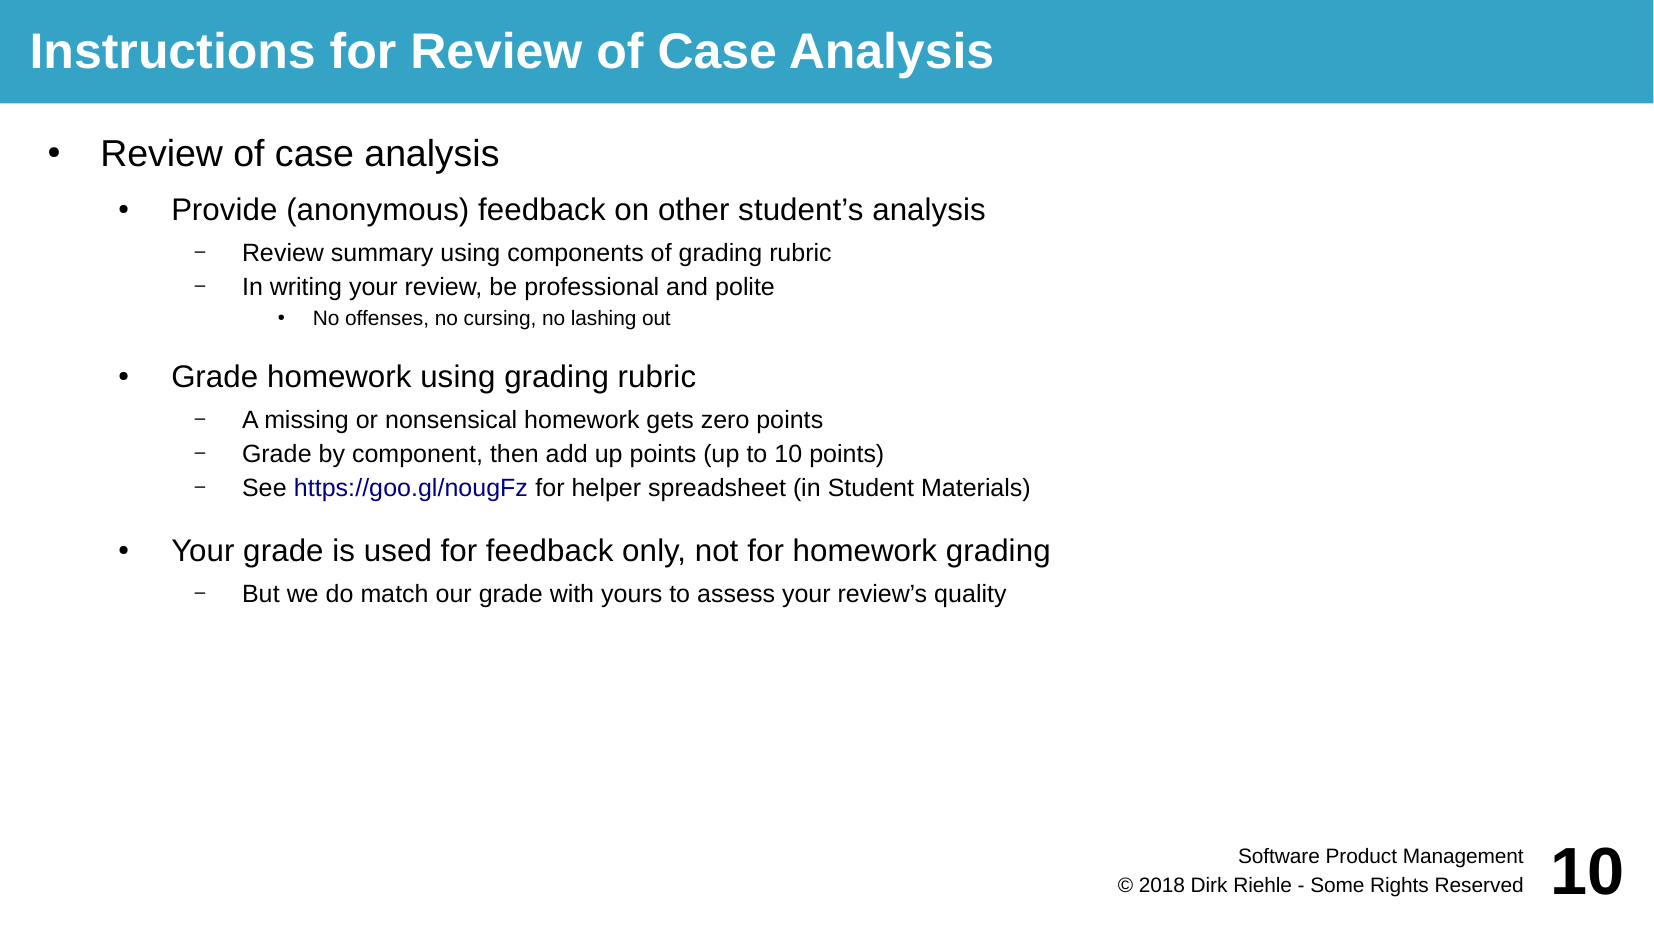

# Instructions for Review of Case Analysis
Review of case analysis
Provide (anonymous) feedback on other student’s analysis
Review summary using components of grading rubric
In writing your review, be professional and polite
No offenses, no cursing, no lashing out
Grade homework using grading rubric
A missing or nonsensical homework gets zero points
Grade by component, then add up points (up to 10 points)
See https://goo.gl/nougFz for helper spreadsheet (in Student Materials)
Your grade is used for feedback only, not for homework grading
But we do match our grade with yours to assess your review’s quality
Software Product Management
10
© 2018 Dirk Riehle - Some Rights Reserved